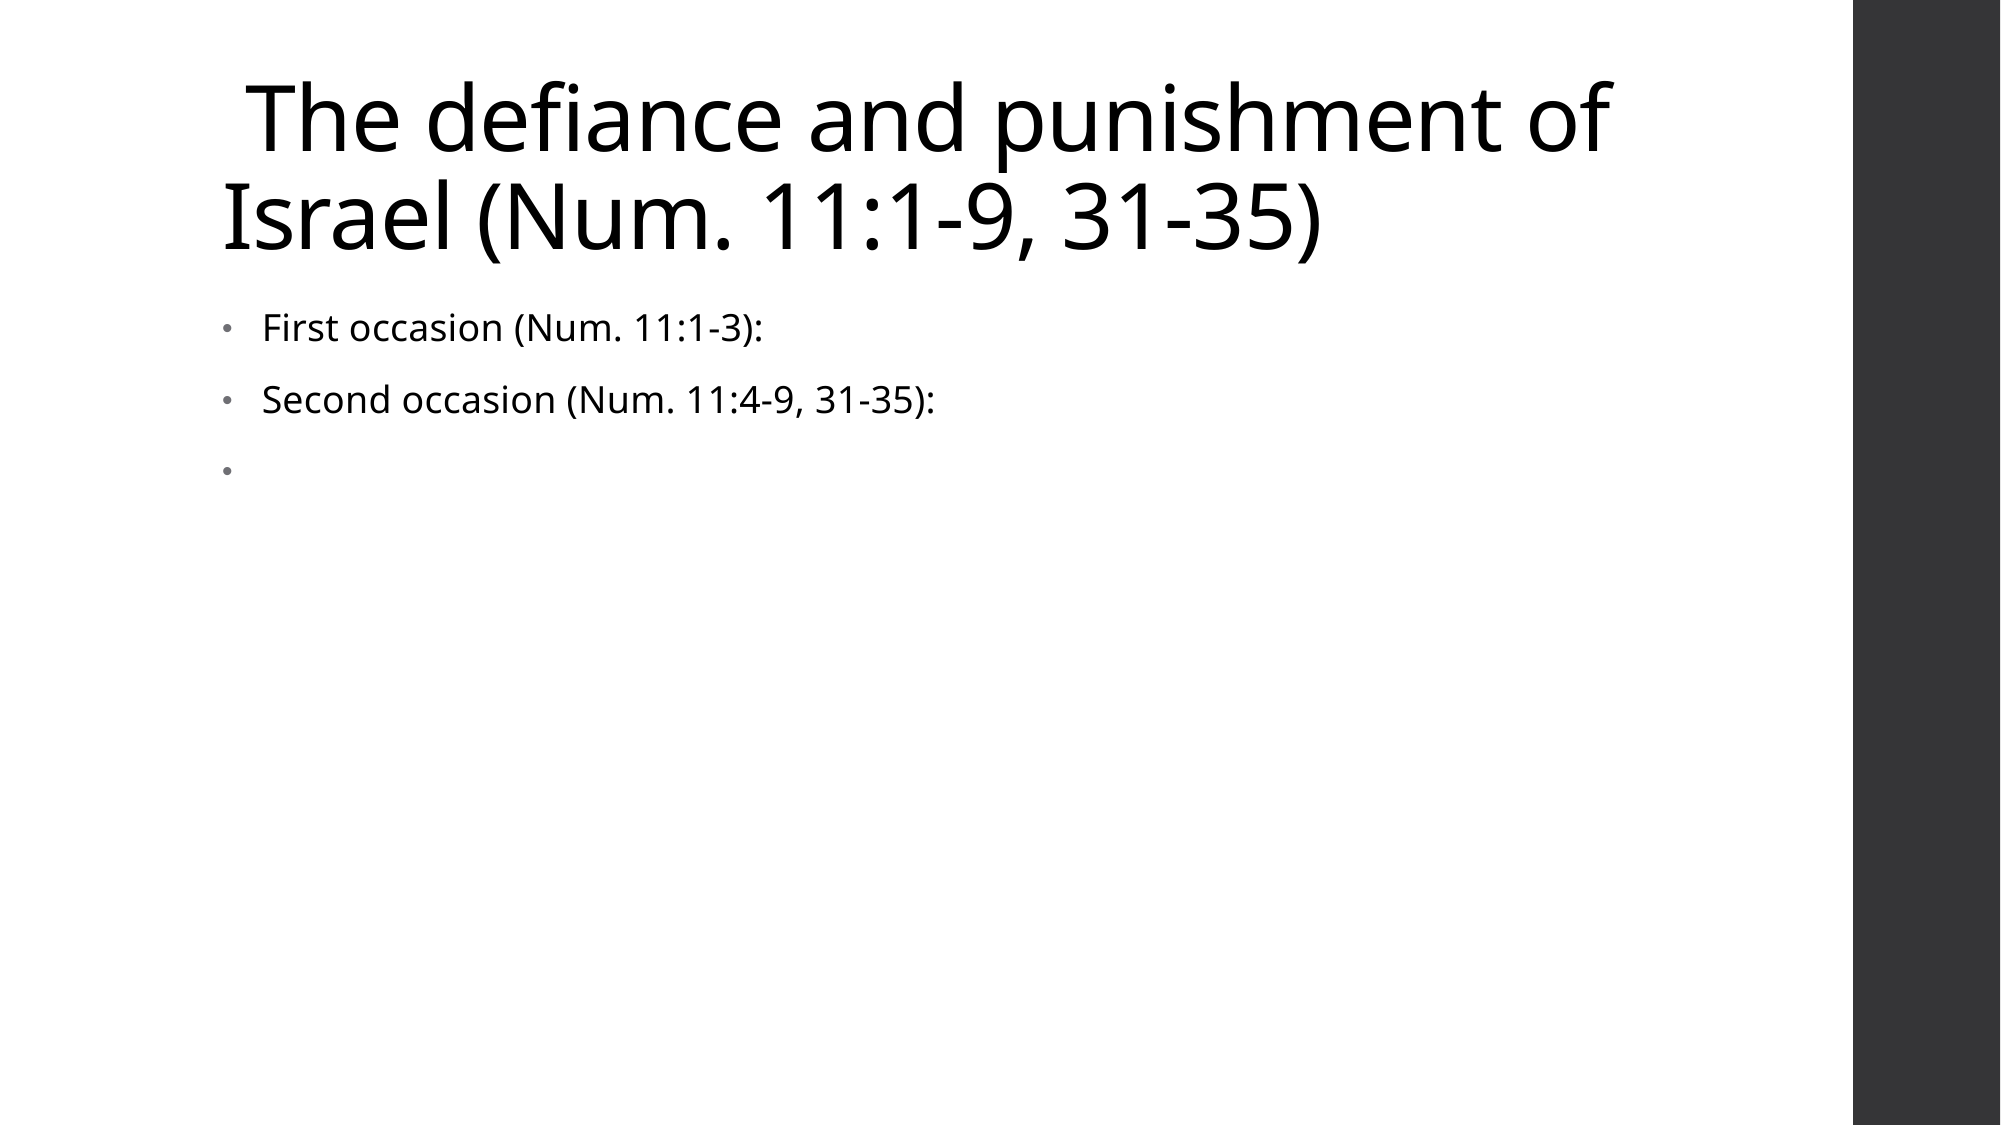

# The defiance and punishment of Israel (Num. 11:1-9, 31-35)
 First occasion (Num. 11:1-3):
 Second occasion (Num. 11:4-9, 31-35):